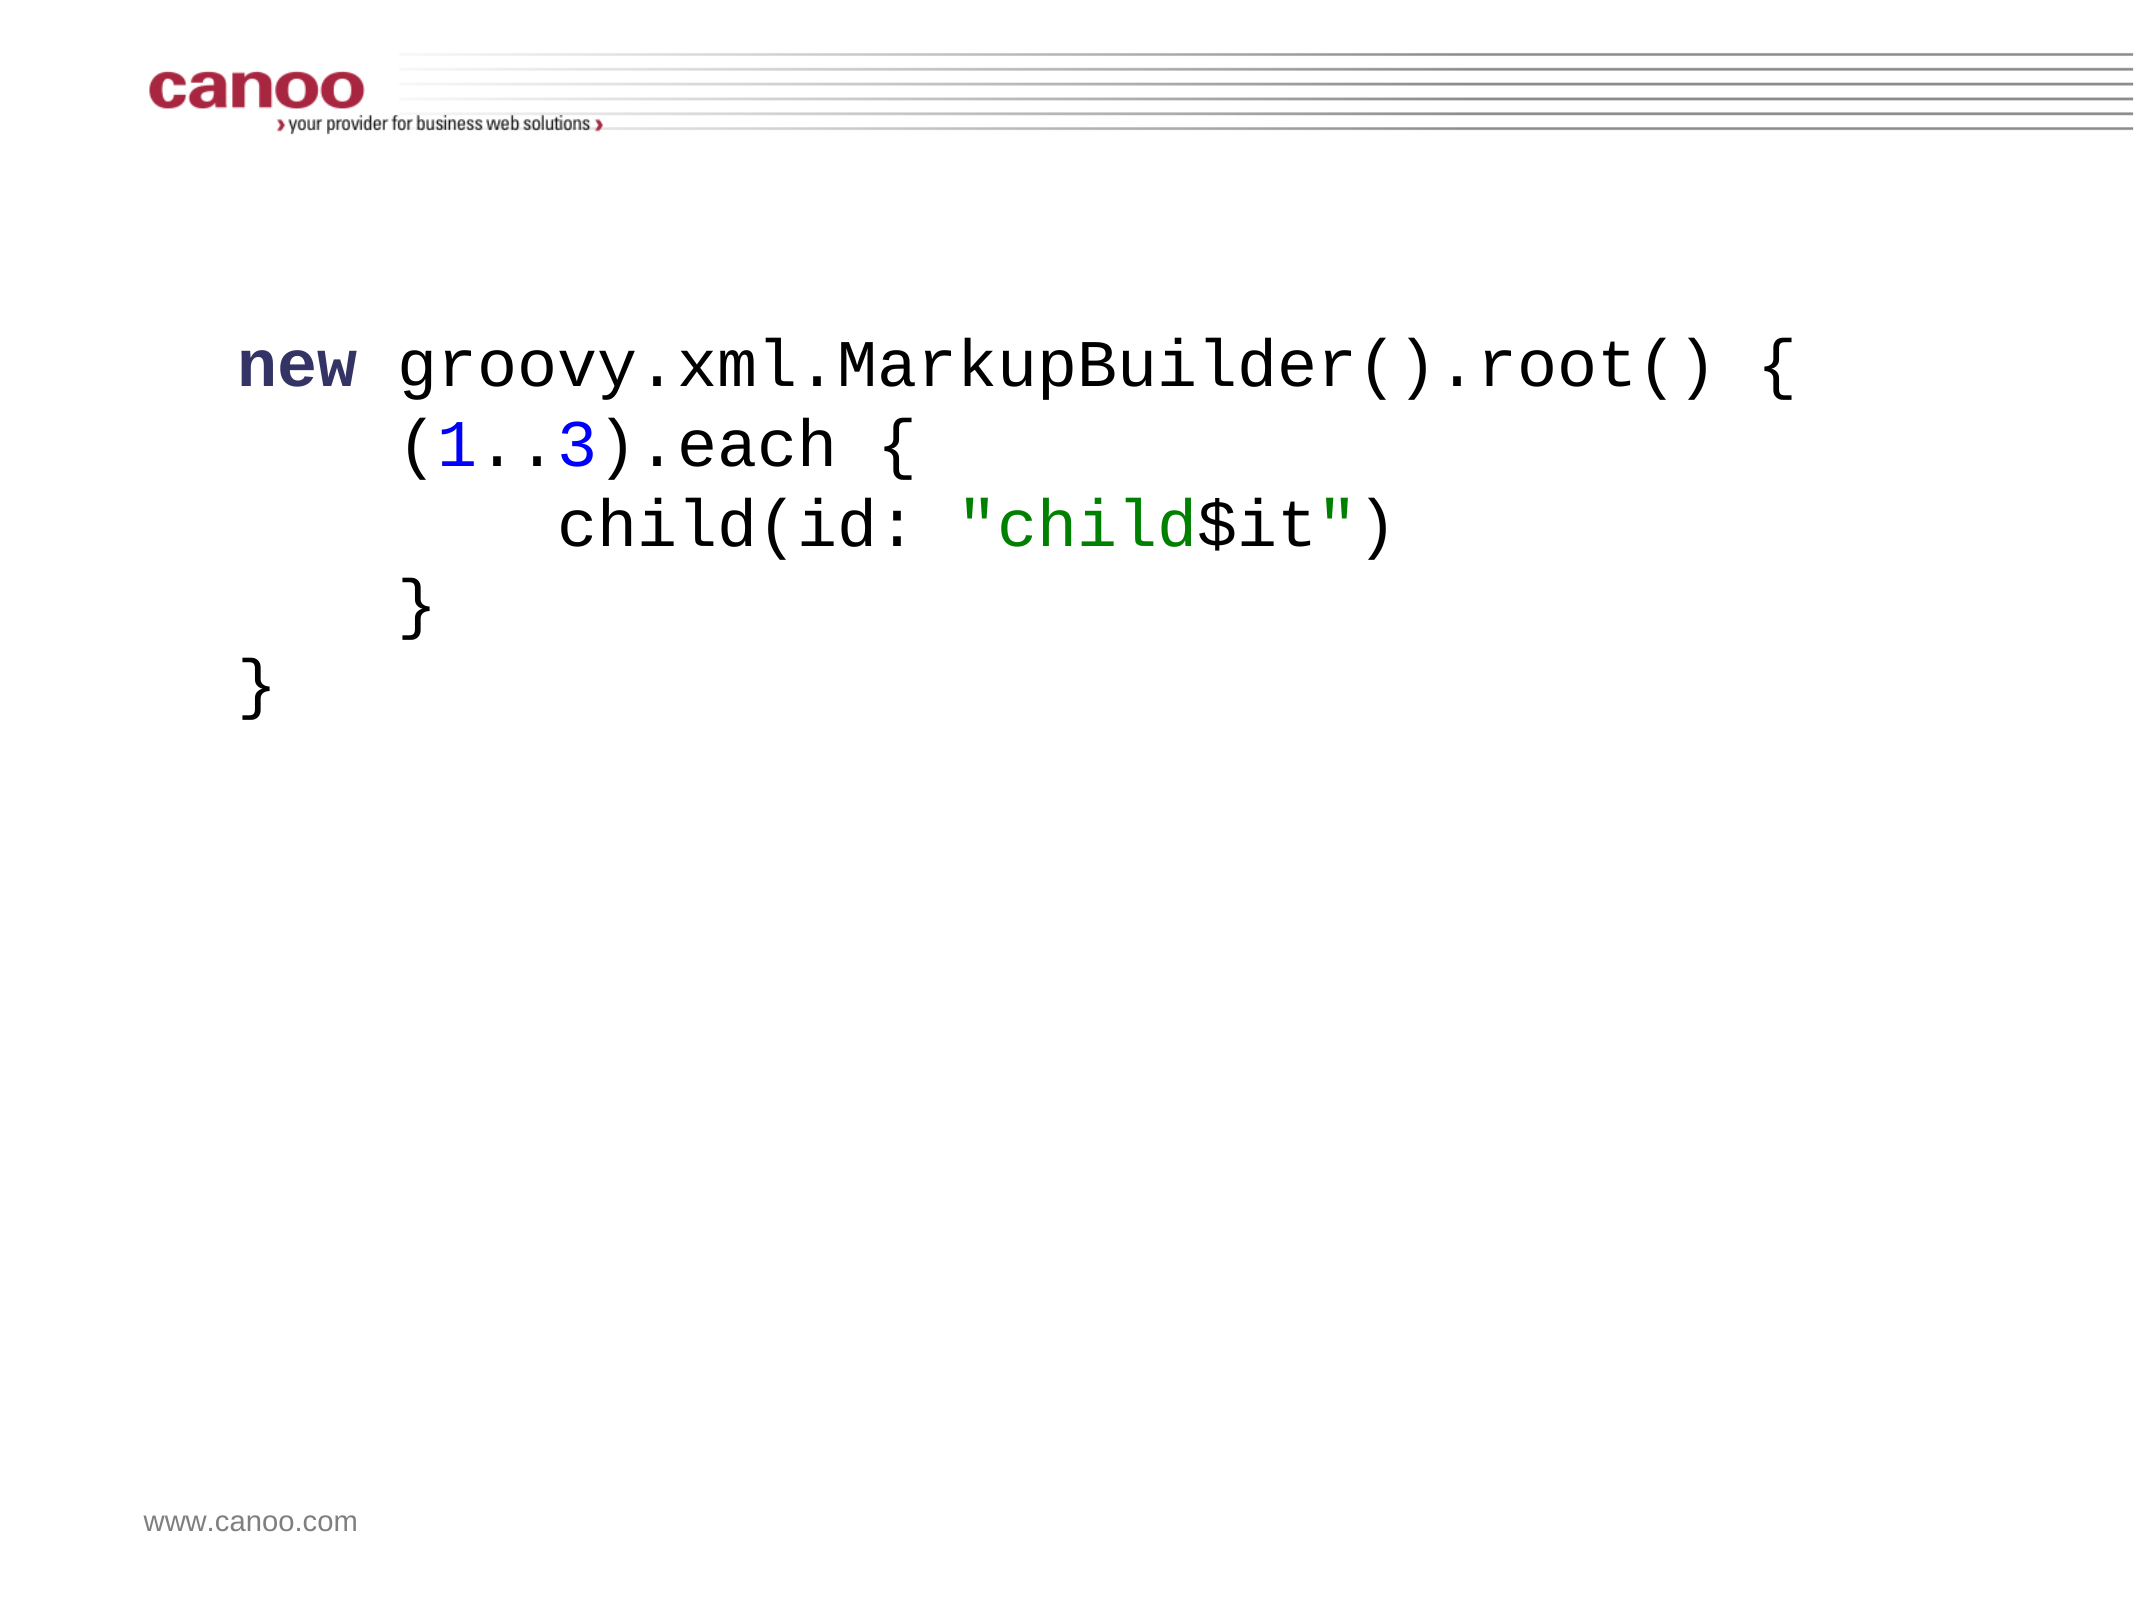

new groovy.xml.MarkupBuilder().root() {
 (1..3).each {
 child(id: "child$it")
 }
}